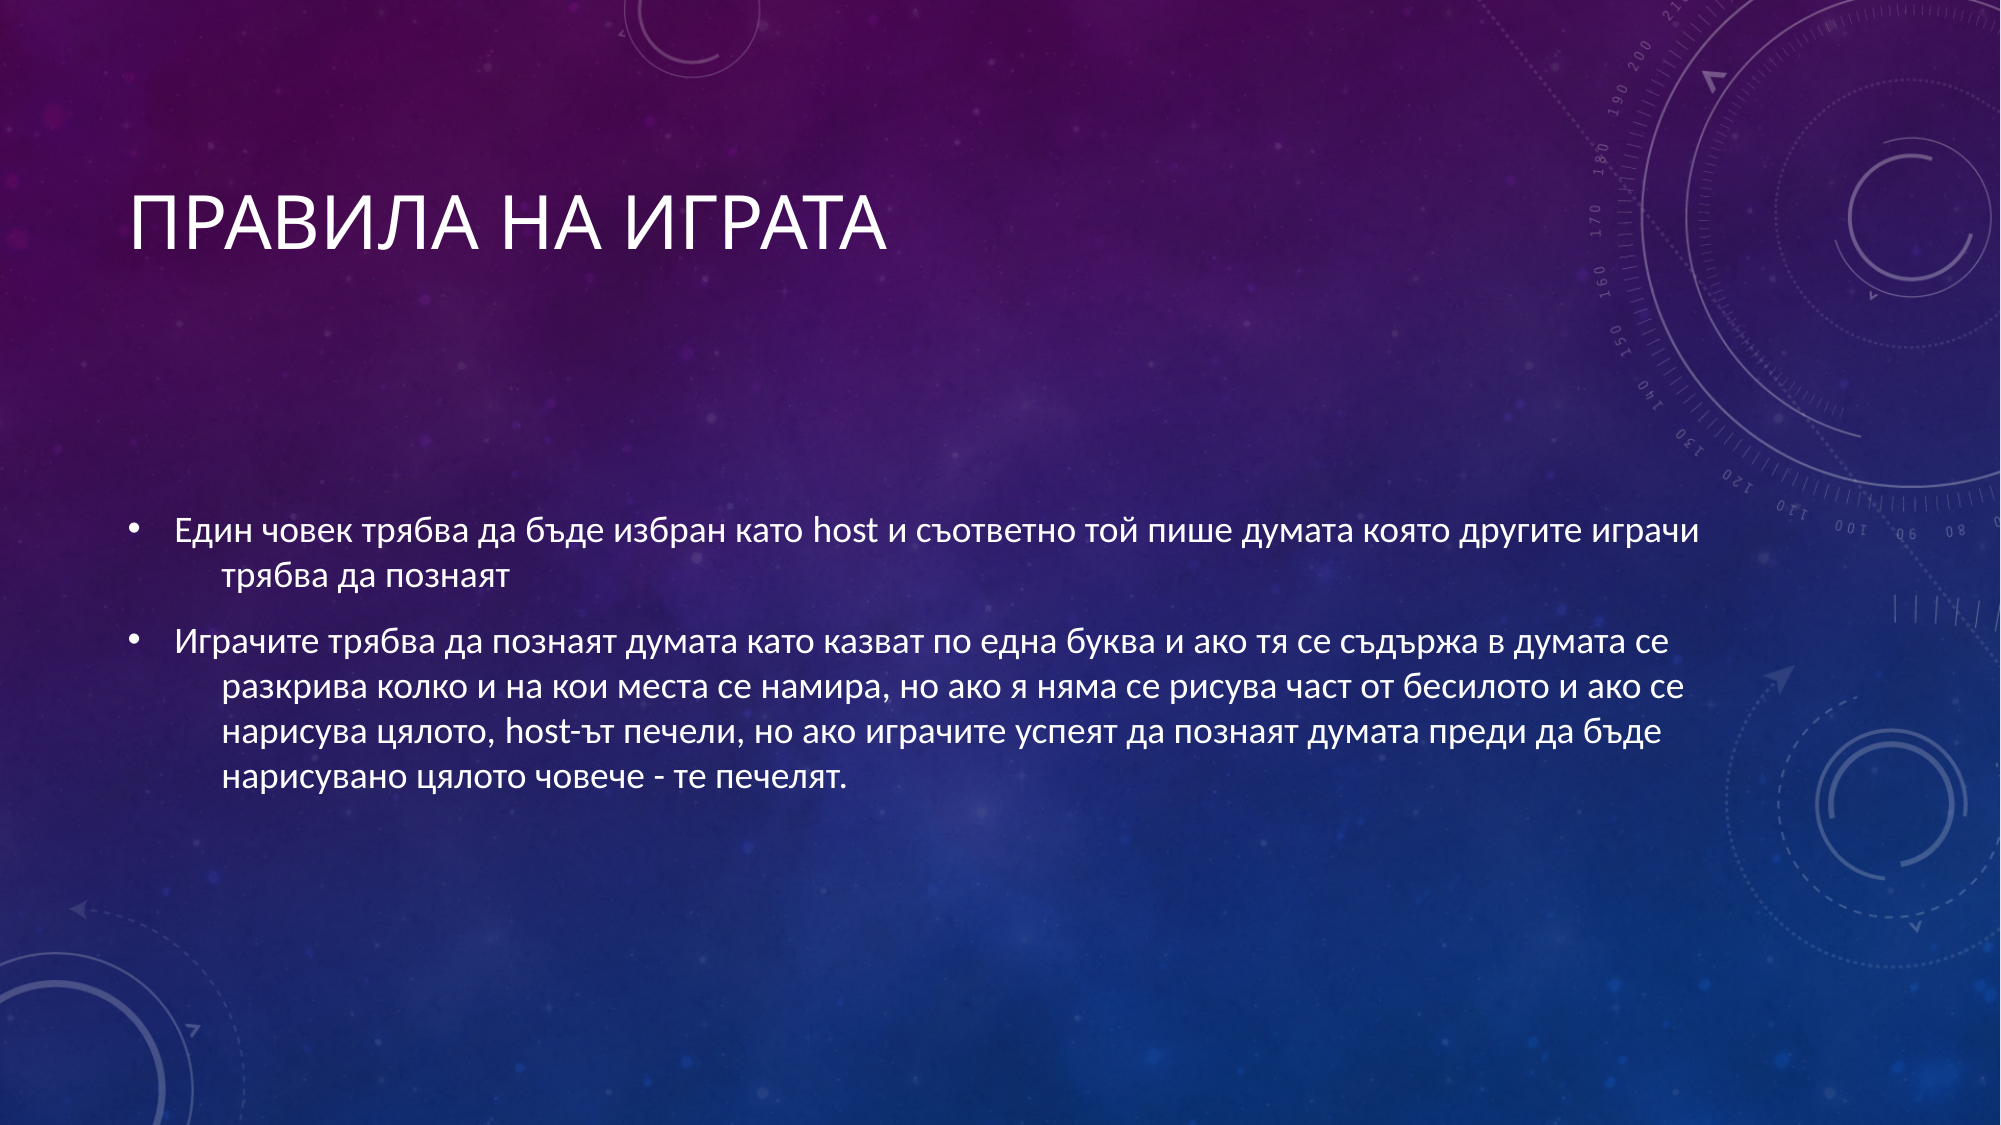

# Правила на играта
Един човек трябва да бъде избран като host и съответно той пише думата която другите играчи трябва да познаят
Играчите трябва да познаят думата като казват по една буква и ако тя се съдържа в думата се разкрива колко и на кои места се намира, но ако я няма се рисува част от бесилото и ако се нарисува цялото, host-ът печели, но ако играчите успеят да познаят думата преди да бъде нарисувано цялото човече - те печелят.